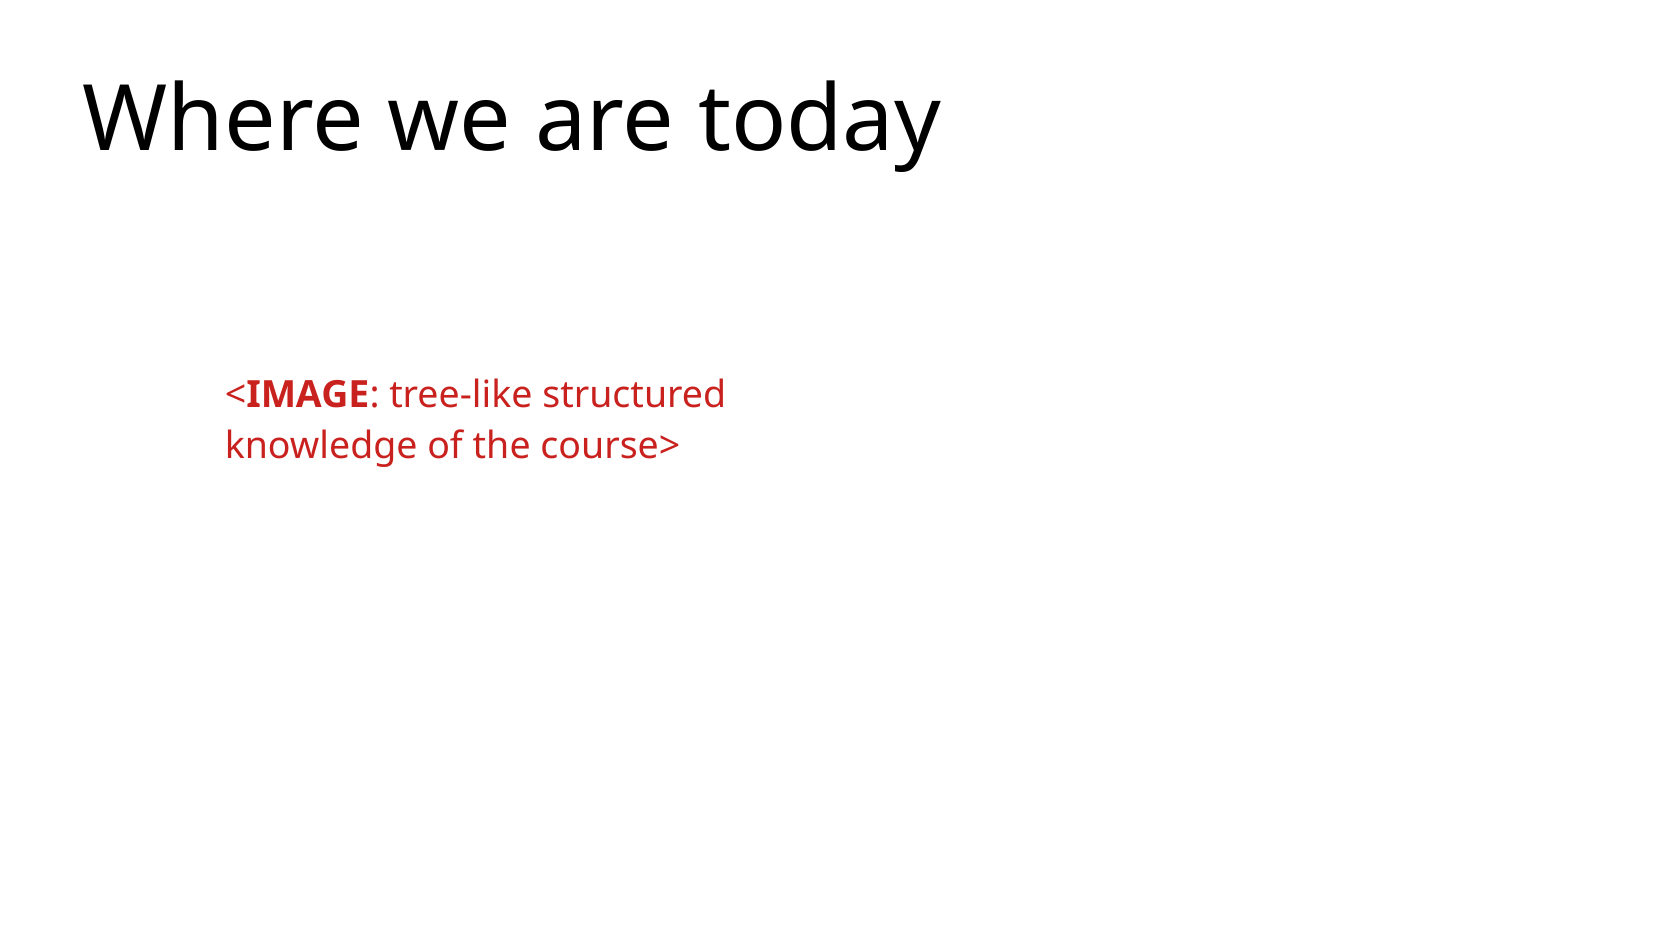

# Where we are today
<IMAGE: tree-like structured knowledge of the course>